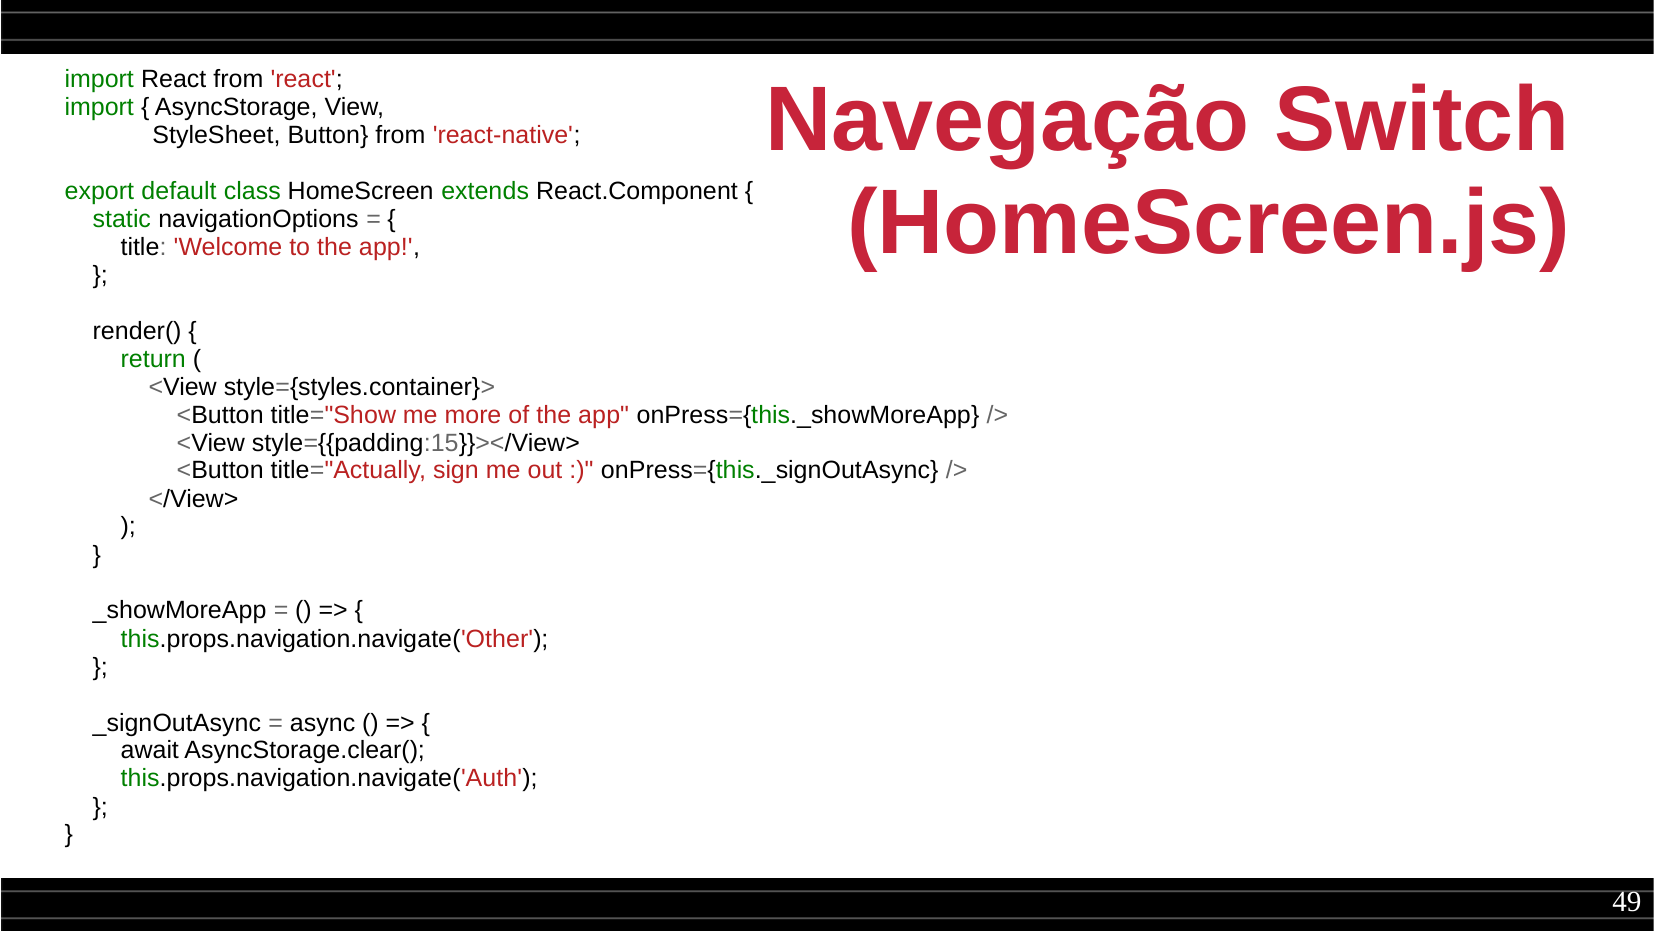

import React from 'react';
import { AsyncStorage, View,
	 StyleSheet, Button} from 'react-native';
export default class HomeScreen extends React.Component {
 static navigationOptions = {
 title: 'Welcome to the app!',
 };
 render() {
 return (
 <View style={styles.container}>
 <Button title="Show me more of the app" onPress={this._showMoreApp} />
 <View style={{padding:15}}></View>
 <Button title="Actually, sign me out :)" onPress={this._signOutAsync} />
 </View>
 );
 }
 _showMoreApp = () => {
 this.props.navigation.navigate('Other');
 };
 _signOutAsync = async () => {
 await AsyncStorage.clear();
 this.props.navigation.navigate('Auth');
 };
}
# Navegação Switch (HomeScreen.js)